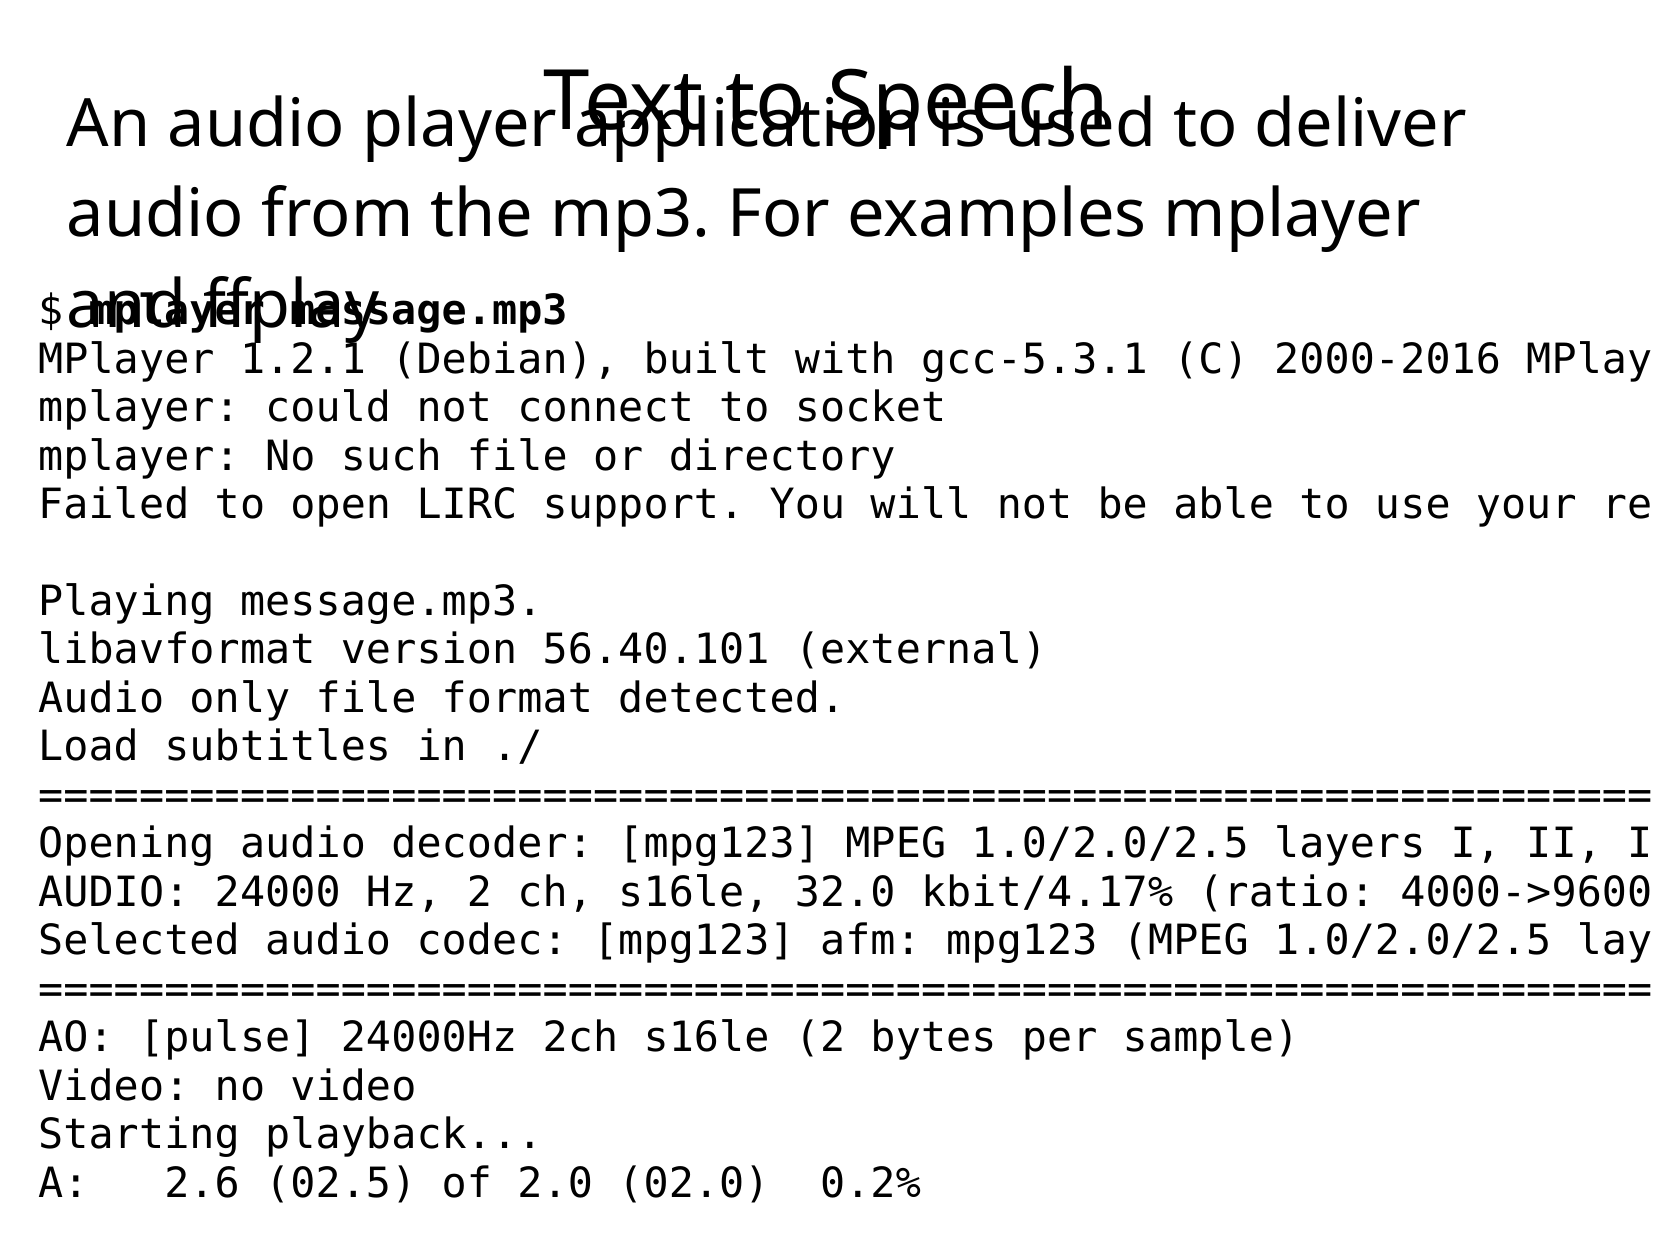

# Text to Speech
An audio player application is used to deliver audio from the mp3. For examples mplayer and ffplay
$ mplayer message.mp3
MPlayer 1.2.1 (Debian), built with gcc-5.3.1 (C) 2000-2016 MPlayer Team
mplayer: could not connect to socket
mplayer: No such file or directory
Failed to open LIRC support. You will not be able to use your remote control.
Playing message.mp3.
libavformat version 56.40.101 (external)
Audio only file format detected.
Load subtitles in ./
==========================================================================
Opening audio decoder: [mpg123] MPEG 1.0/2.0/2.5 layers I, II, III
AUDIO: 24000 Hz, 2 ch, s16le, 32.0 kbit/4.17% (ratio: 4000->96000)
Selected audio codec: [mpg123] afm: mpg123 (MPEG 1.0/2.0/2.5 layers I, II, III)
==========================================================================
AO: [pulse] 24000Hz 2ch s16le (2 bytes per sample)
Video: no video
Starting playback...
A: 2.6 (02.5) of 2.0 (02.0) 0.2%
#<--XXXXXX I hear the audio played to me. Ian. XXXXXX
Exiting... (End of file)
$